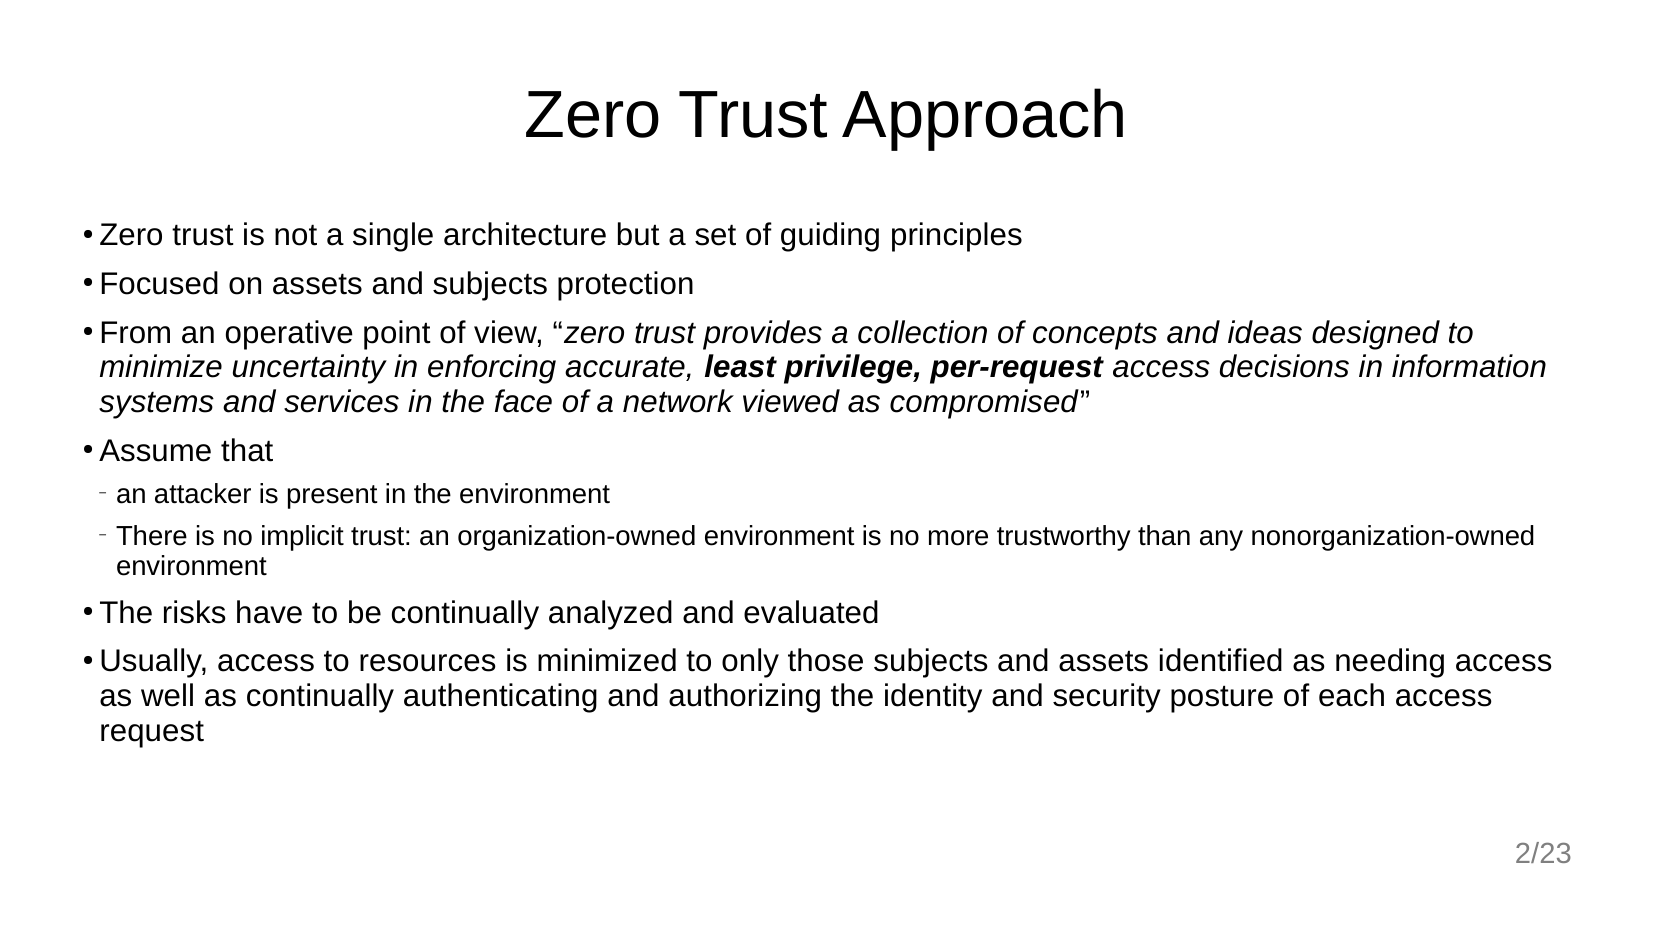

# Zero Trust Approach
Zero trust is not a single architecture but a set of guiding principles
Focused on assets and subjects protection
From an operative point of view, “zero trust provides a collection of concepts and ideas designed to minimize uncertainty in enforcing accurate, least privilege, per-request access decisions in information systems and services in the face of a network viewed as compromised”
Assume that
an attacker is present in the environment
There is no implicit trust: an organization-owned environment is no more trustworthy than any nonorganization-owned environment
The risks have to be continually analyzed and evaluated
Usually, access to resources is minimized to only those subjects and assets identified as needing access as well as continually authenticating and authorizing the identity and security posture of each access request